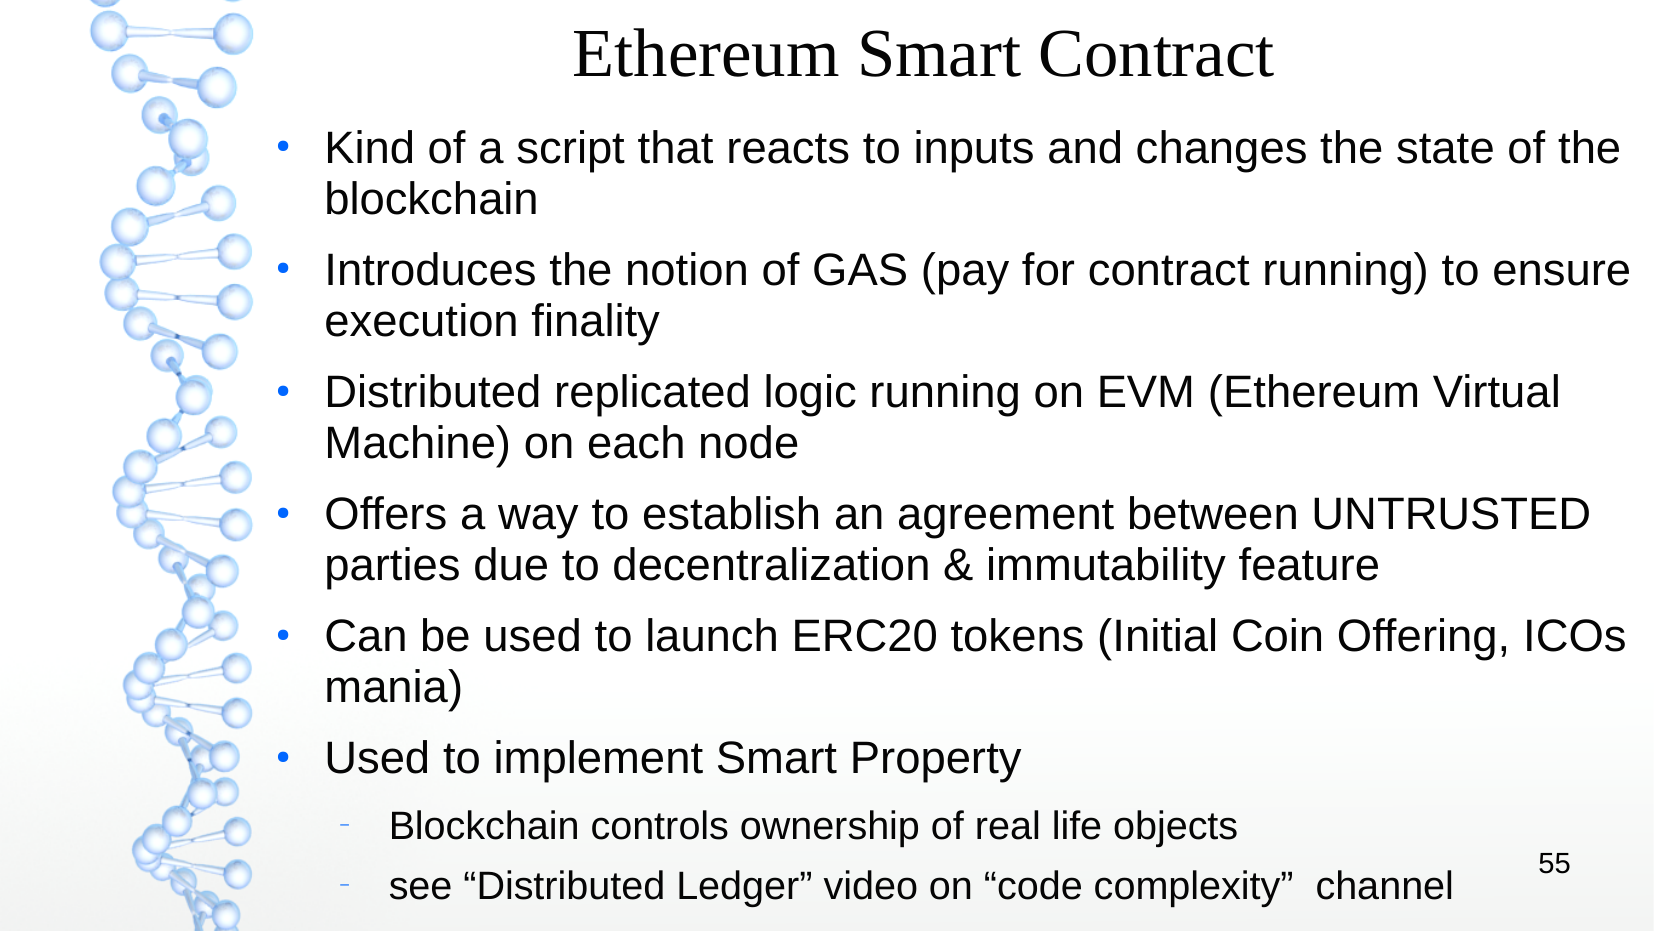

# Ethereum Smart Contract
Kind of a script that reacts to inputs and changes the state of the blockchain
Introduces the notion of GAS (pay for contract running) to ensure execution finality
Distributed replicated logic running on EVM (Ethereum Virtual Machine) on each node
Offers a way to establish an agreement between UNTRUSTED parties due to decentralization & immutability feature
Can be used to launch ERC20 tokens (Initial Coin Offering, ICOs mania)
Used to implement Smart Property
Blockchain controls ownership of real life objects
see “Distributed Ledger” video on “code complexity” channel
55